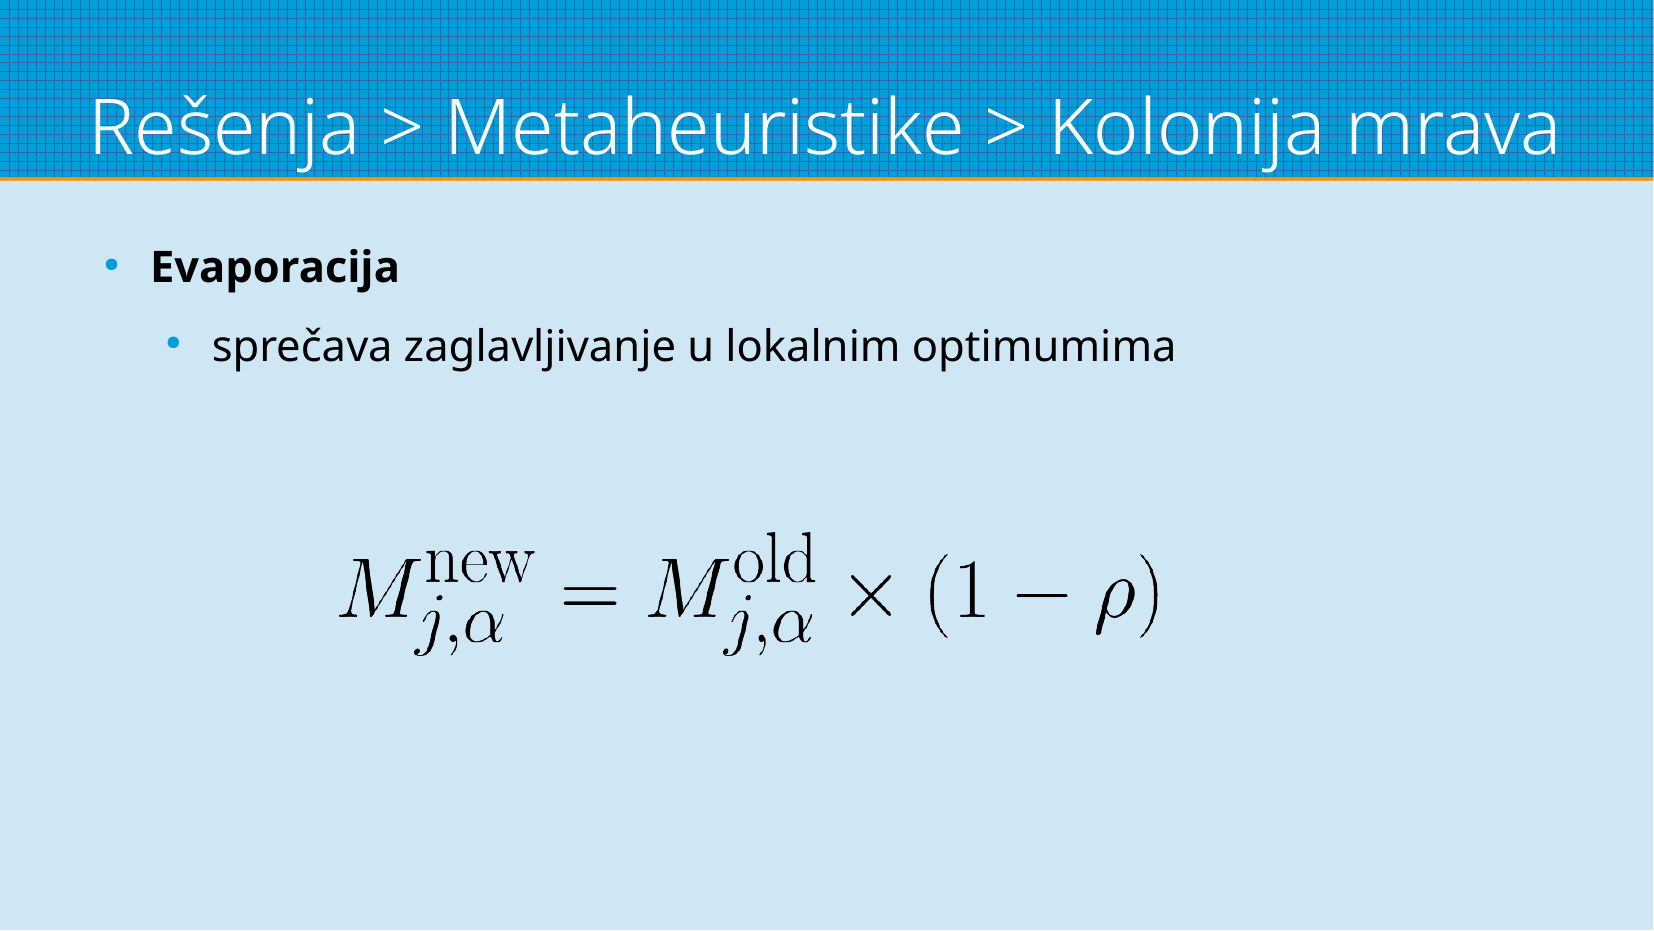

# Rešenja > Metaheuristike > Kolonija mrava
Evaporacija
sprečava zaglavljivanje u lokalnim optimumima